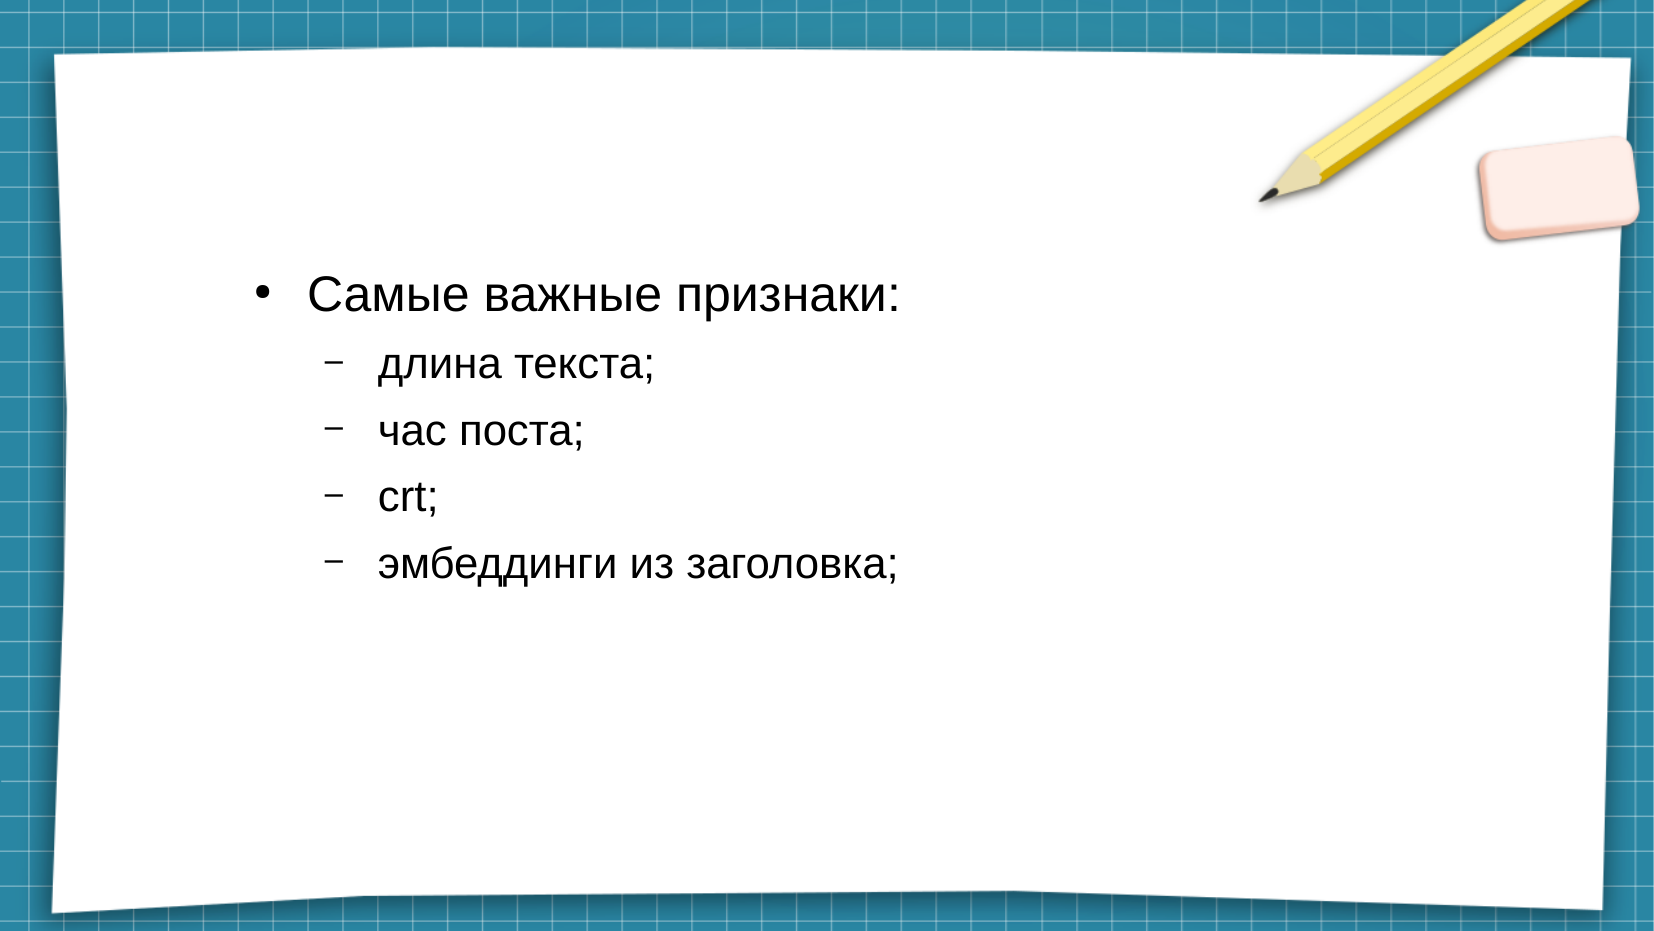

#
Самые важные признаки:
длина текста;
час поста;
crt;
эмбеддинги из заголовка;